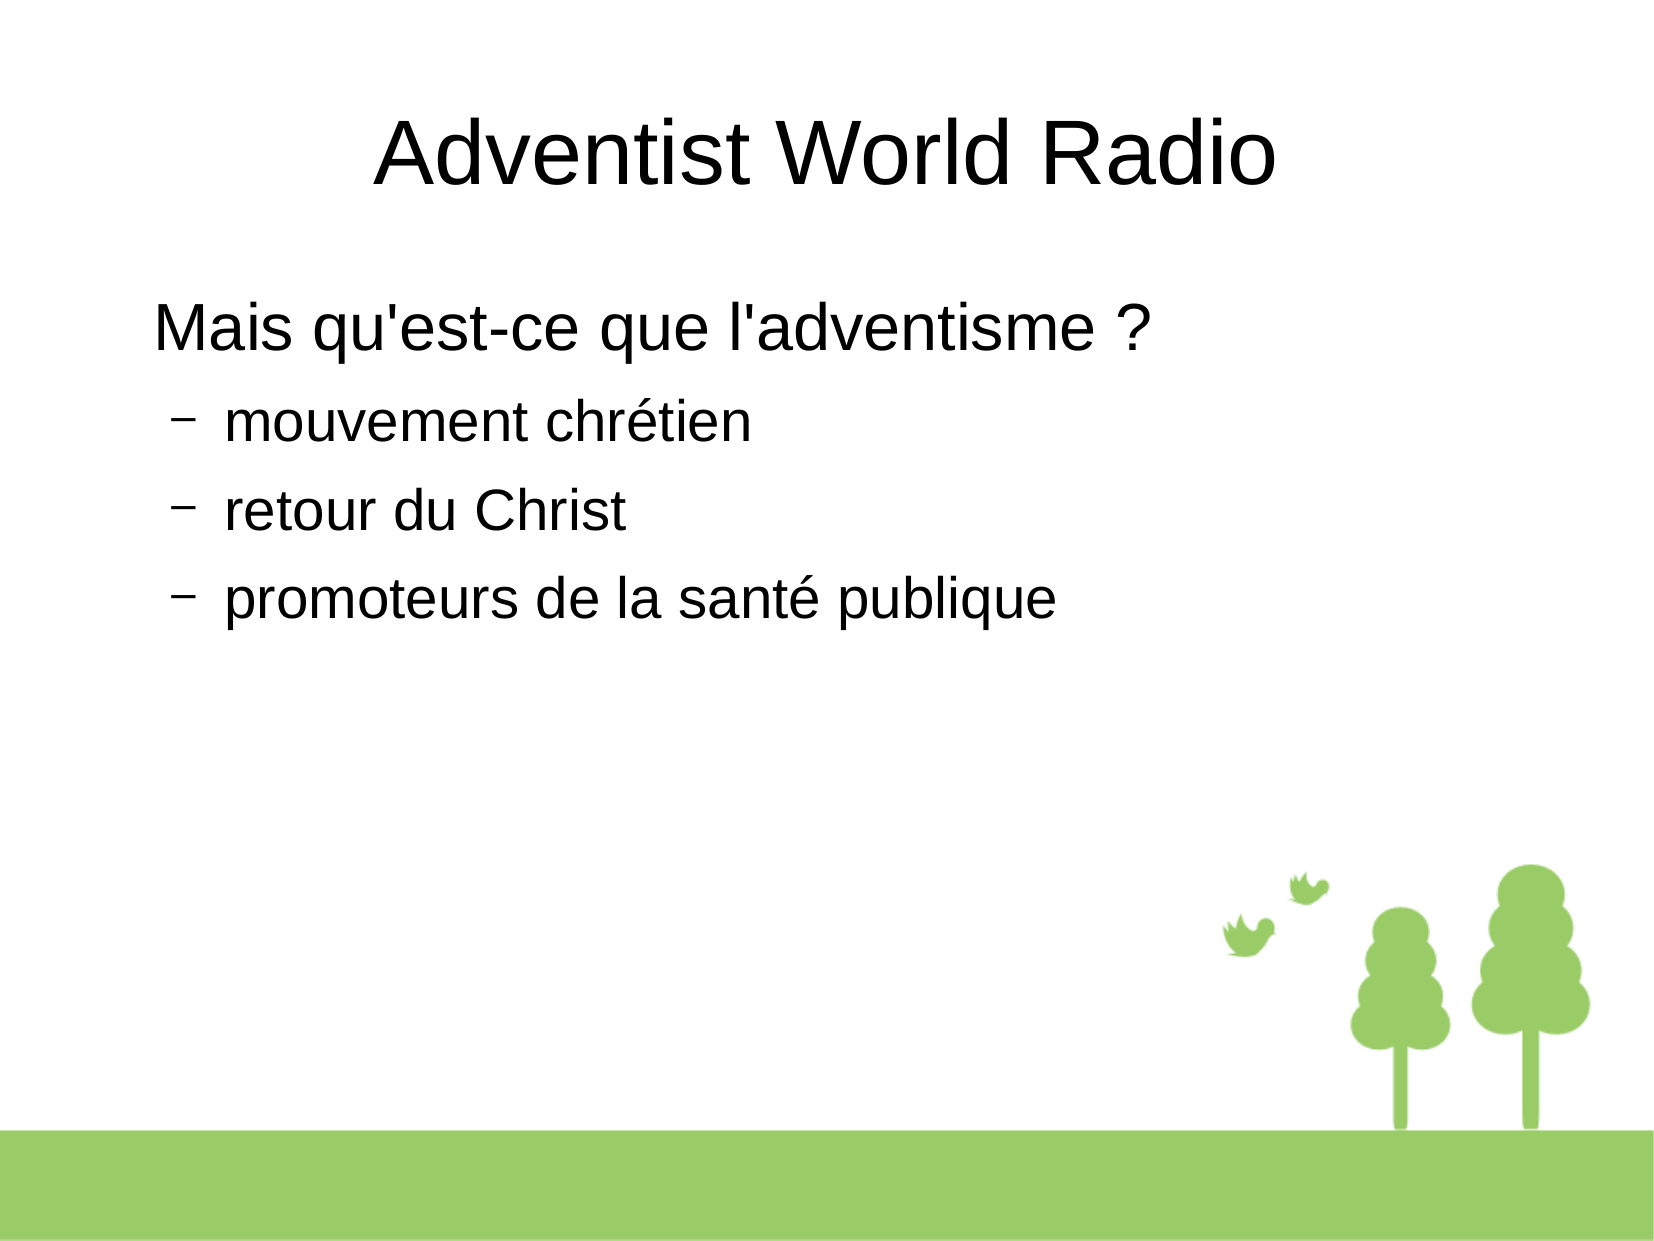

# Adventist World Radio
Mais qu'est-ce que l'adventisme ?
mouvement chrétien
retour du Christ
promoteurs de la santé publique